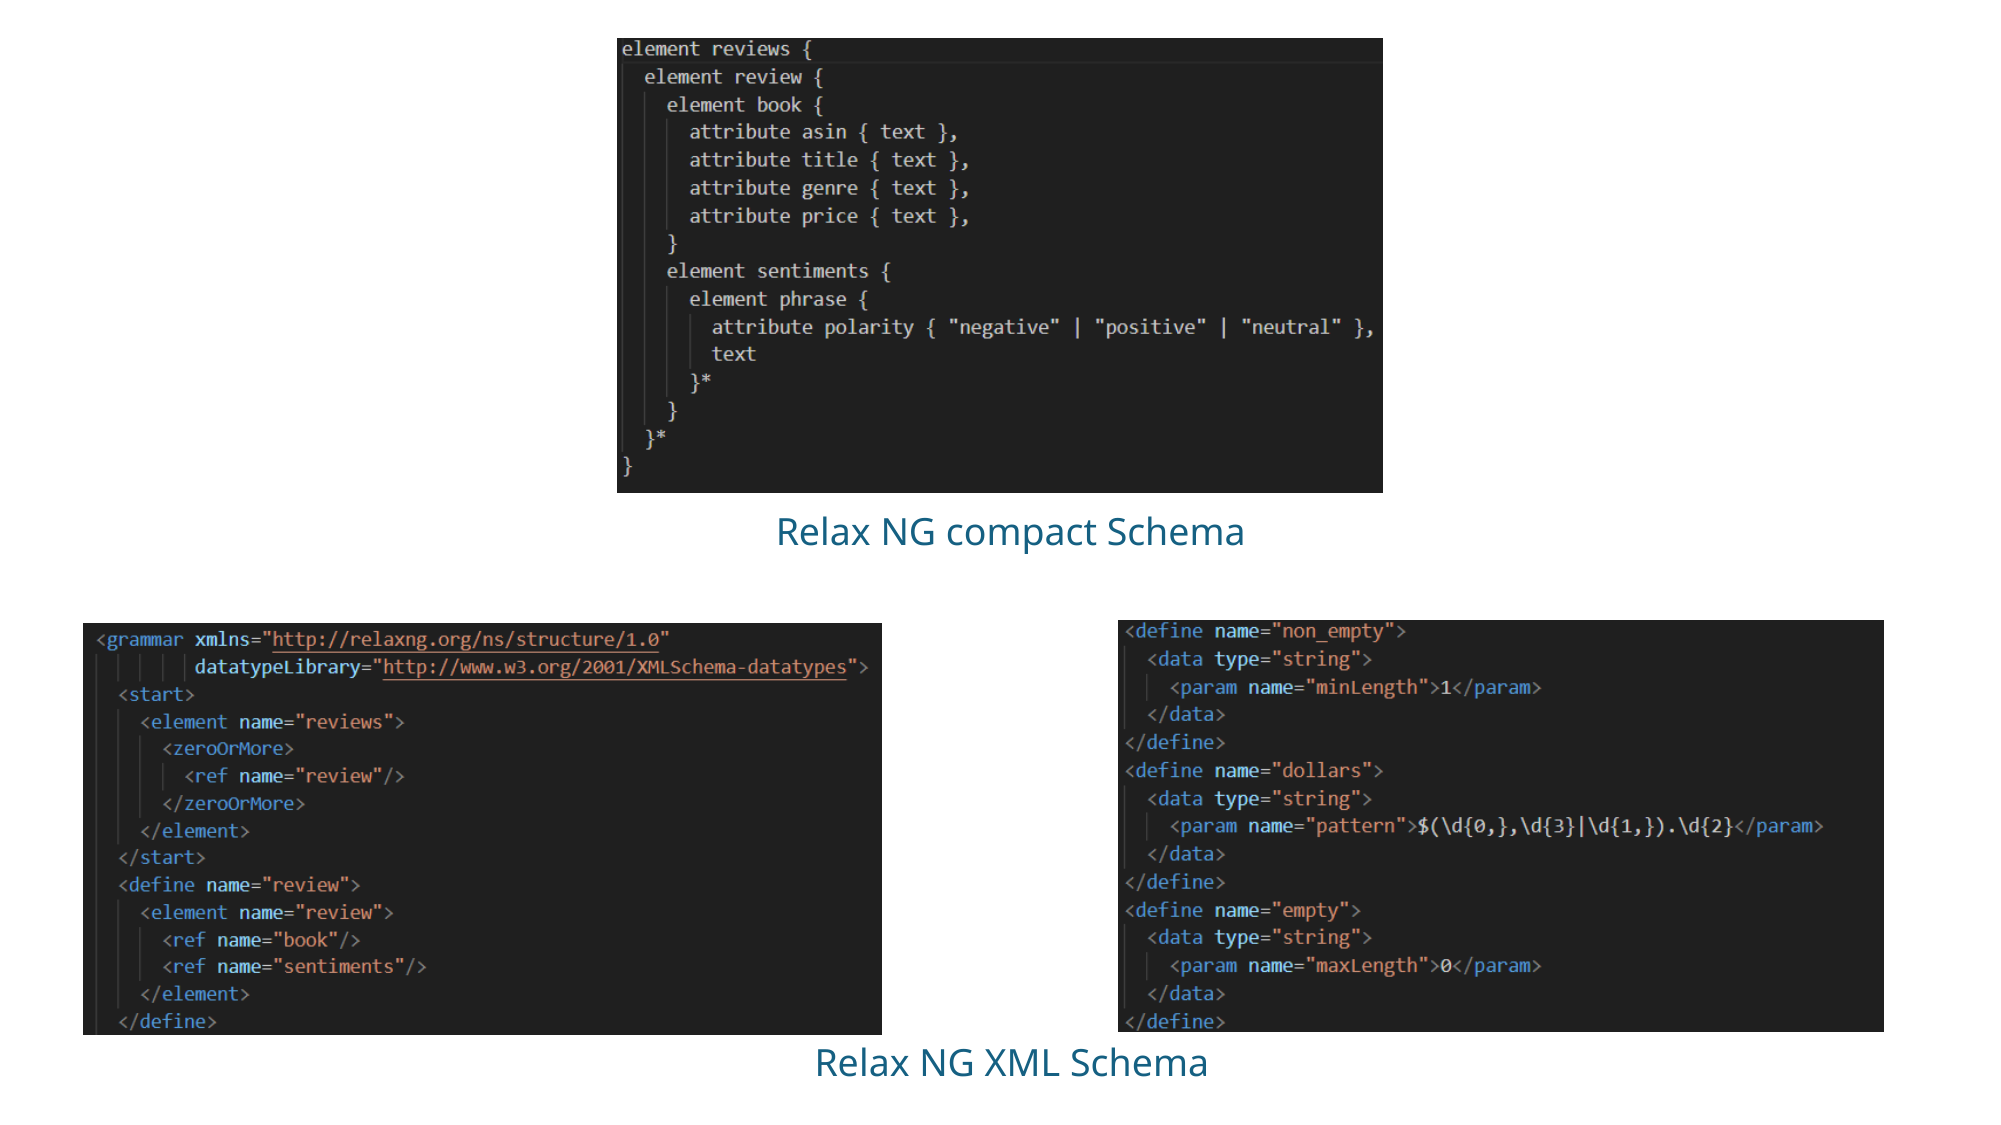

Relax NG compact Schema
Relax NG XML Schema